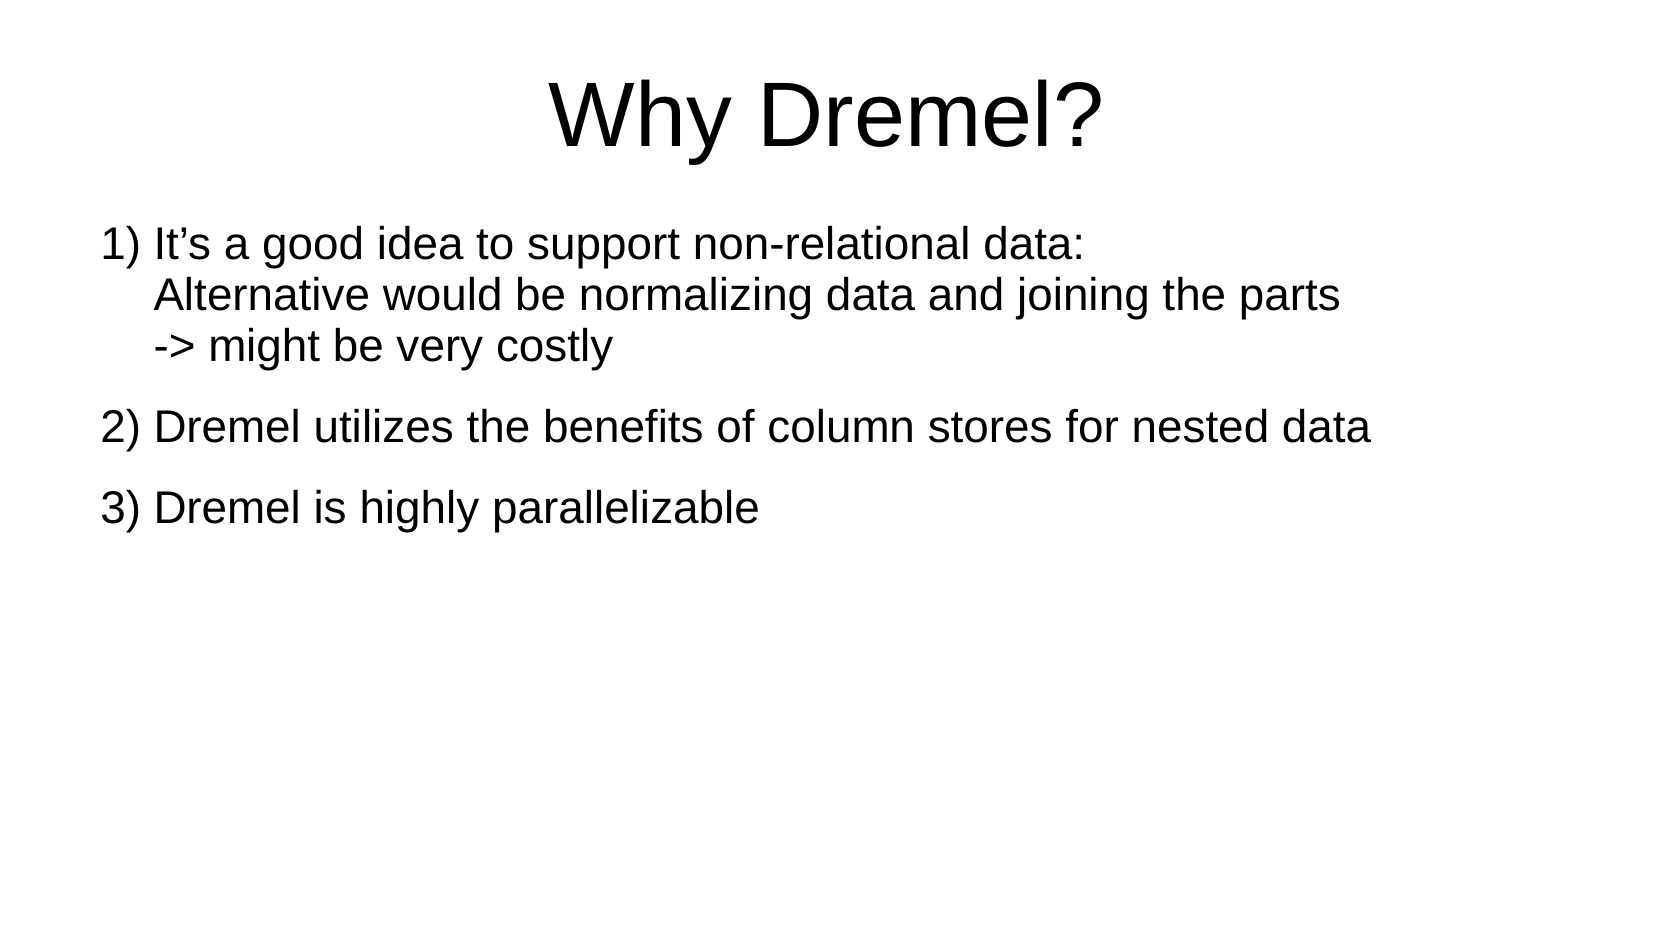

# Why Dremel?
It’s a good idea to support non-relational data:
Alternative would be normalizing data and joining the parts
-> might be very costly
Dremel utilizes the benefits of column stores for nested data
Dremel is highly parallelizable